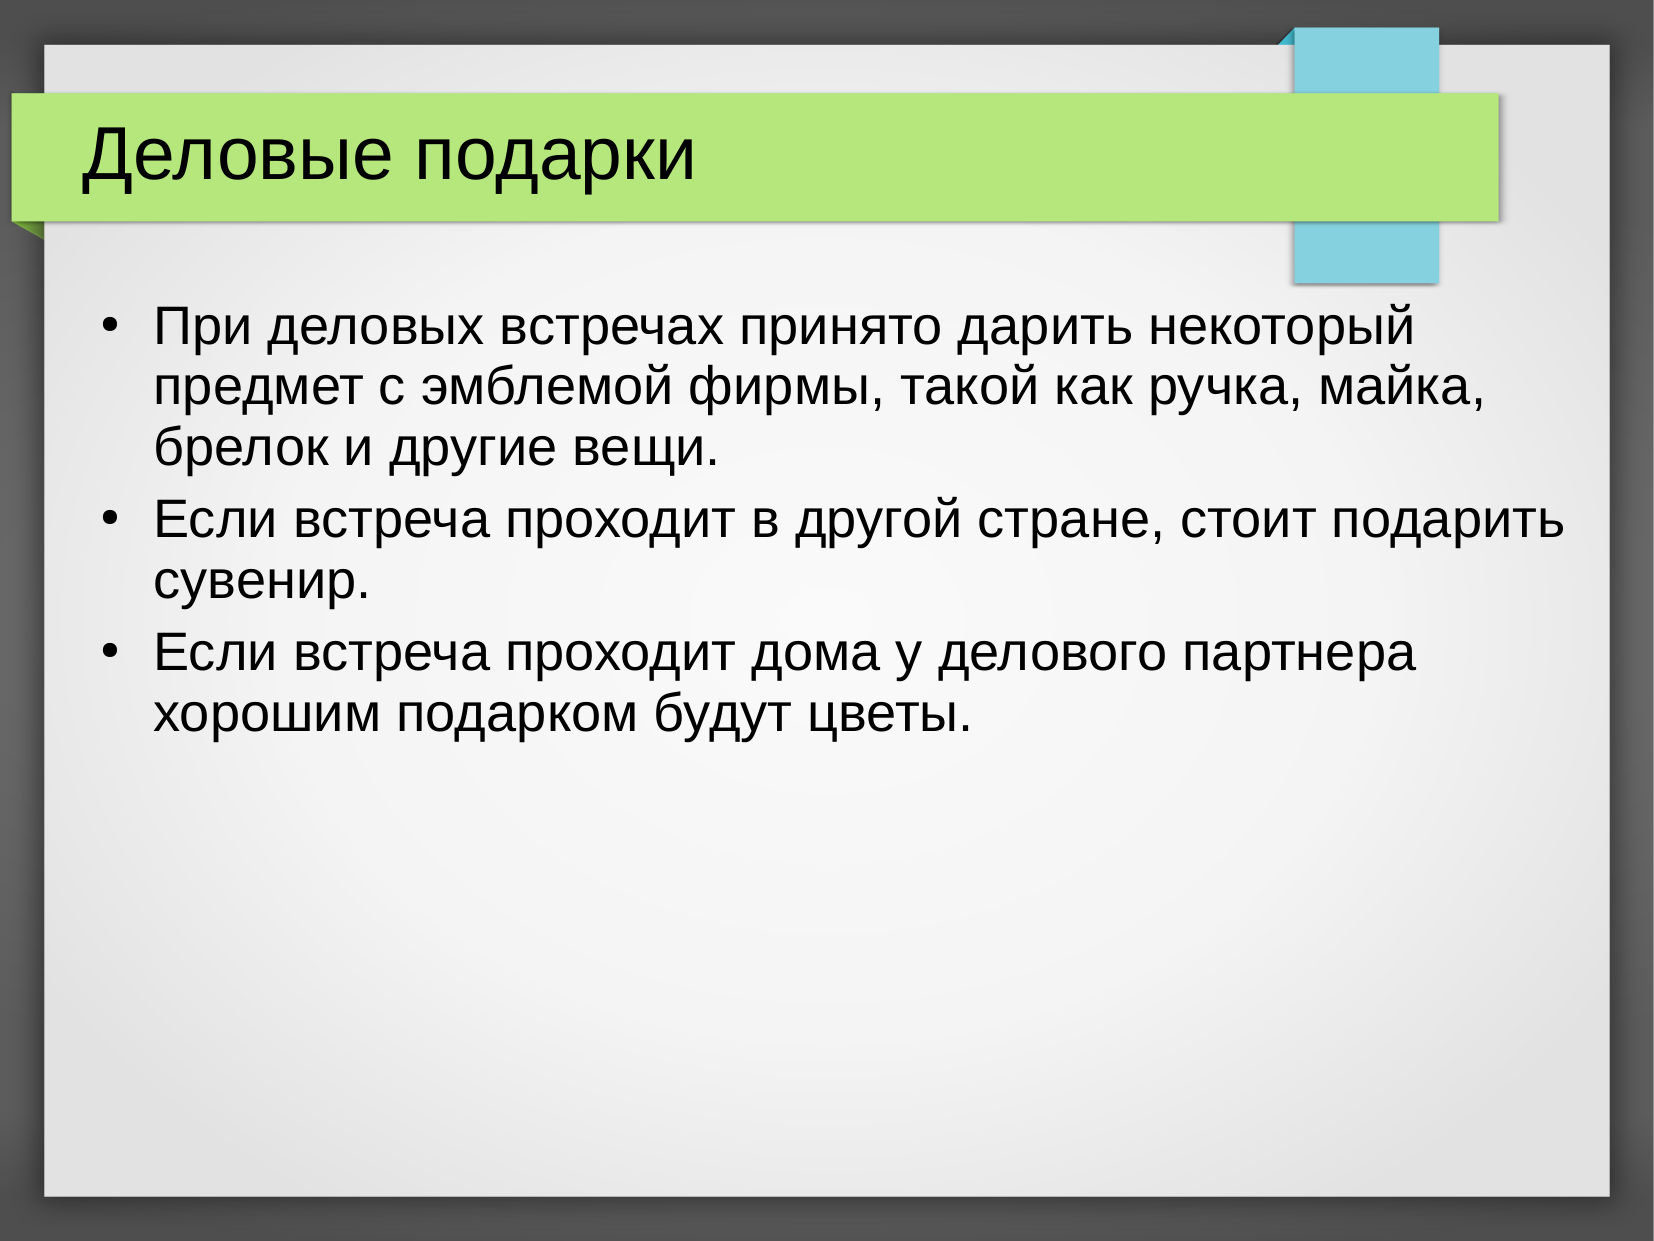

# Деловые подарки
При деловых встречах принято дарить некоторый предмет с эмблемой фирмы, такой как ручка, майка, брелок и другие вещи.
Если встреча проходит в другой стране, стоит подарить сувенир.
Если встреча проходит дома у делового партнера хорошим подарком будут цветы.